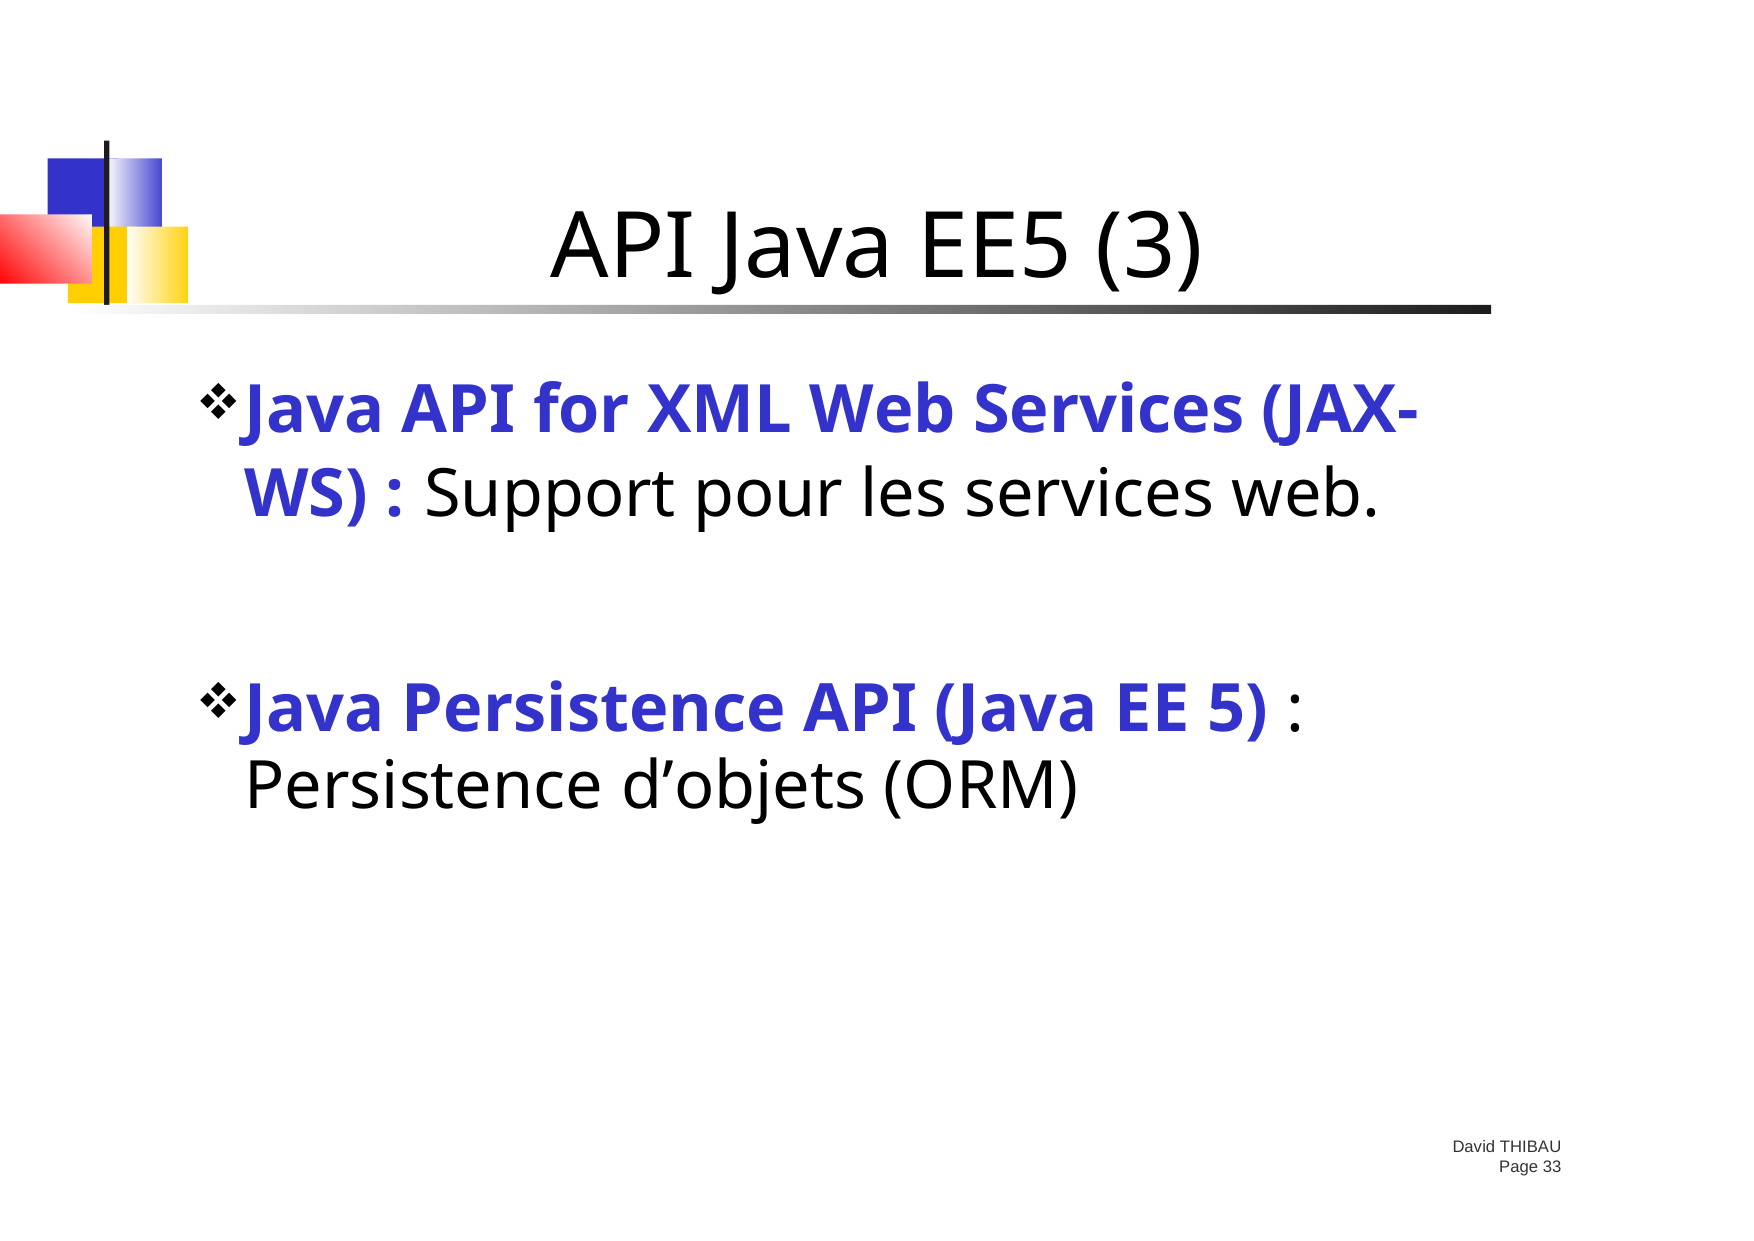

# API Java EE5 (3)
Java API for XML Web Services (JAX-WS) : Support pour les services web.
Java Persistence API (Java EE 5) : Persistence d’objets (ORM)